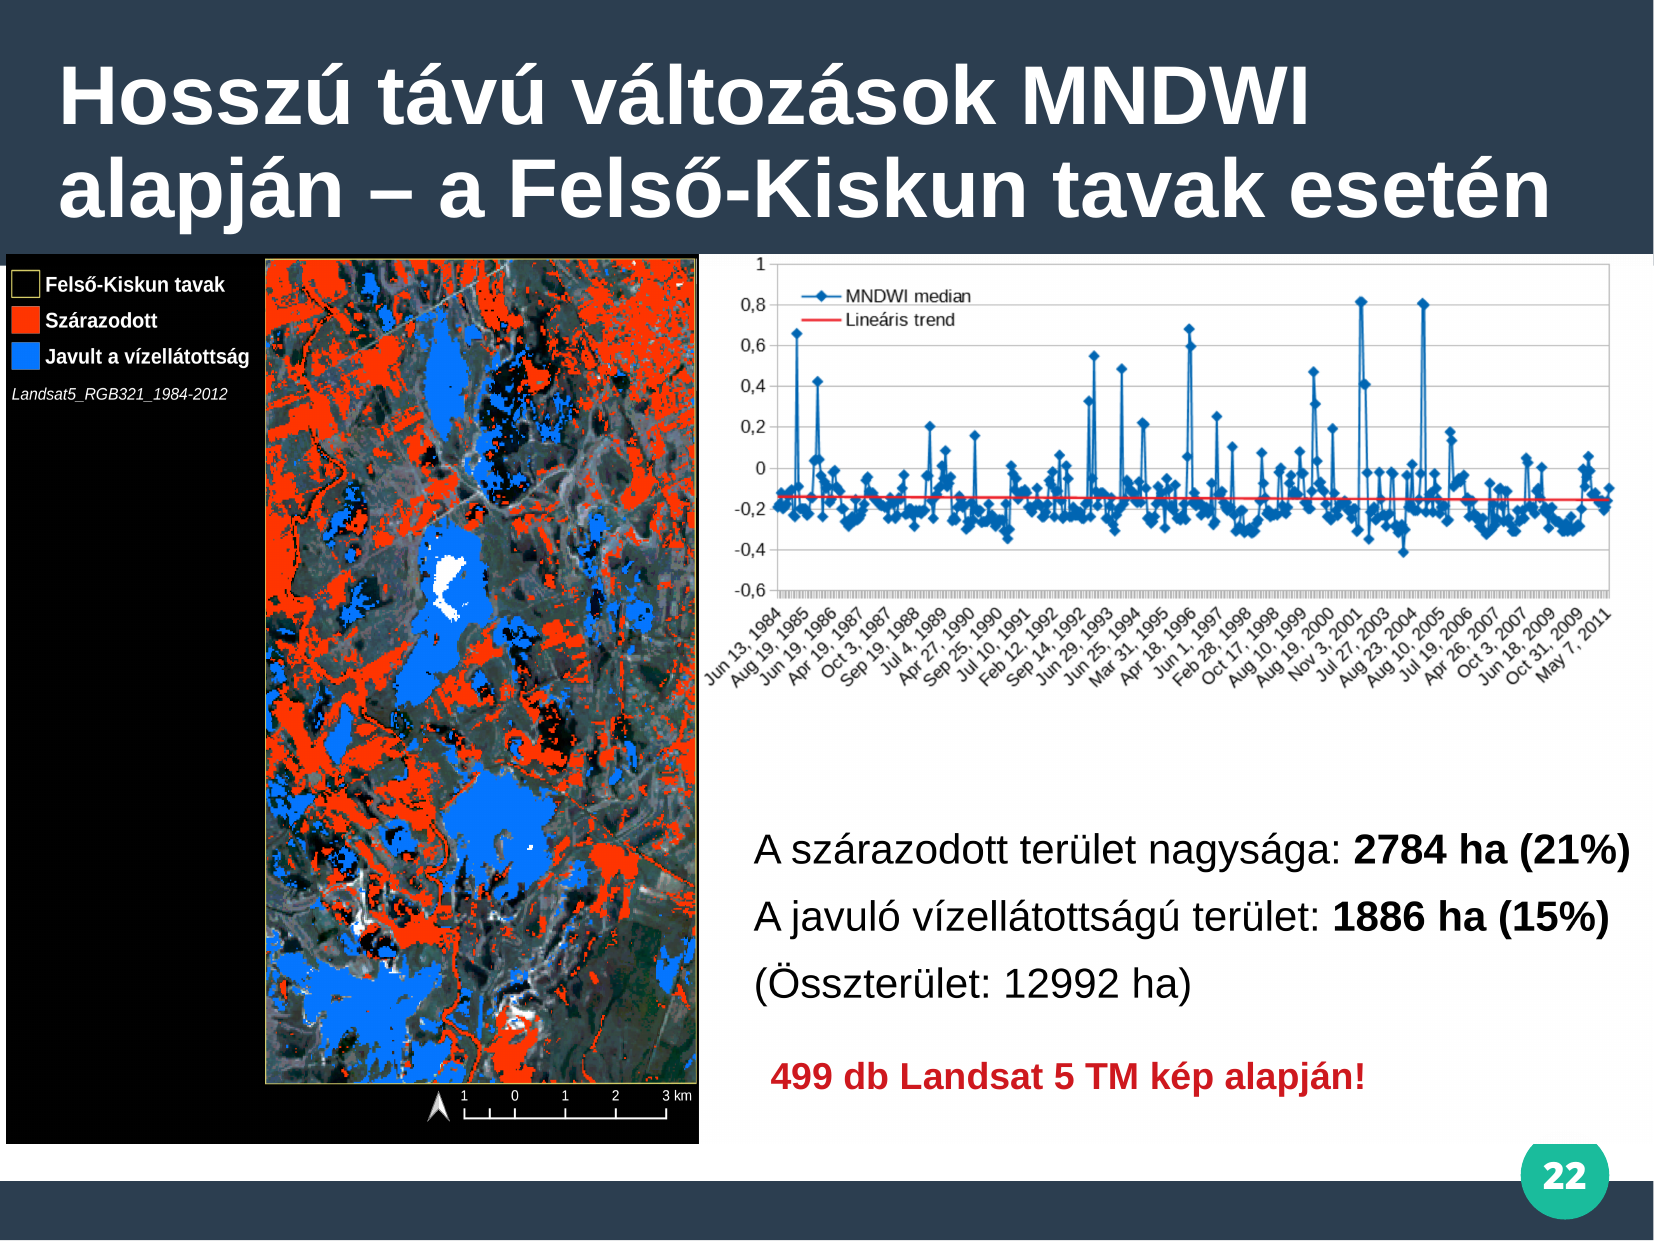

# Hosszú távú változások MNDWI alapján – a Felső-Kiskun tavak esetén
499 db Landsat 5 TM kép alapján!
22